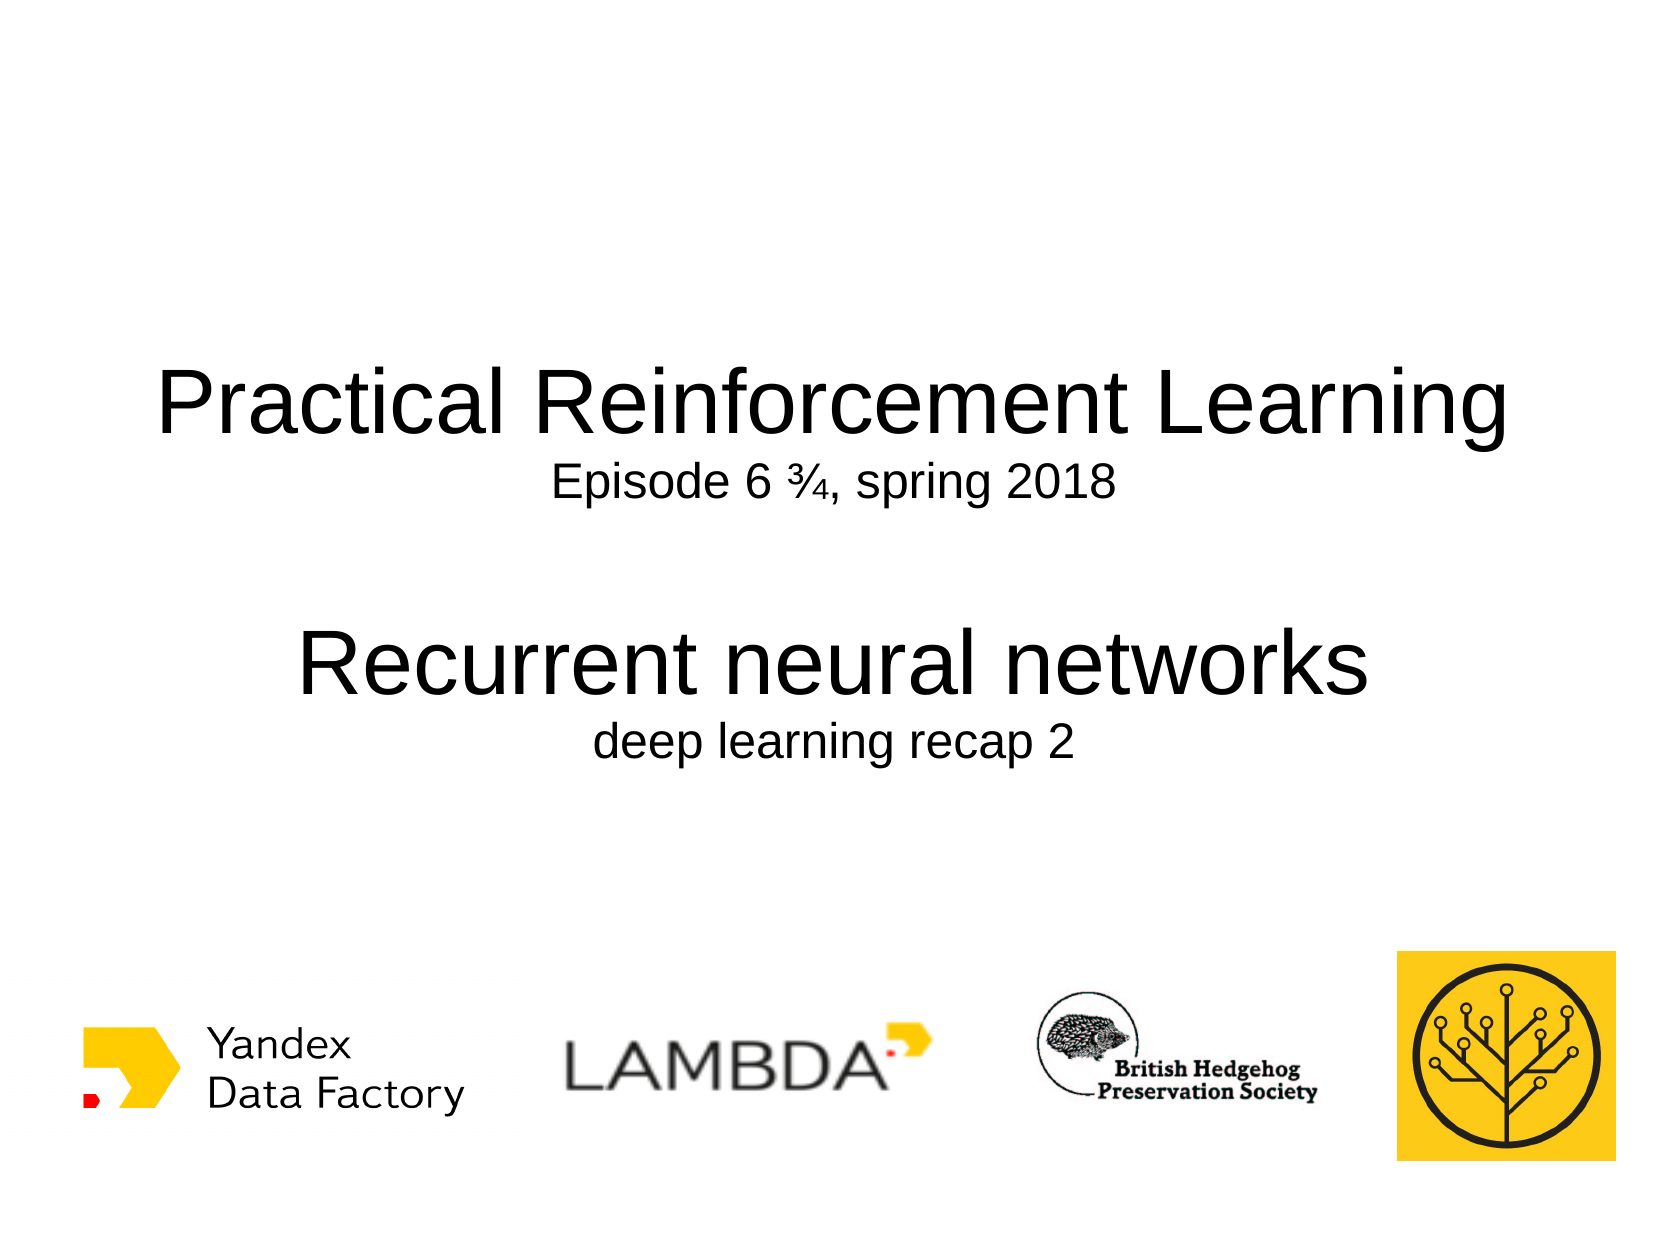

# Practical Reinforcement Learning Episode 6 ¾, spring 2018 Recurrent neural networks deep learning recap 2
1